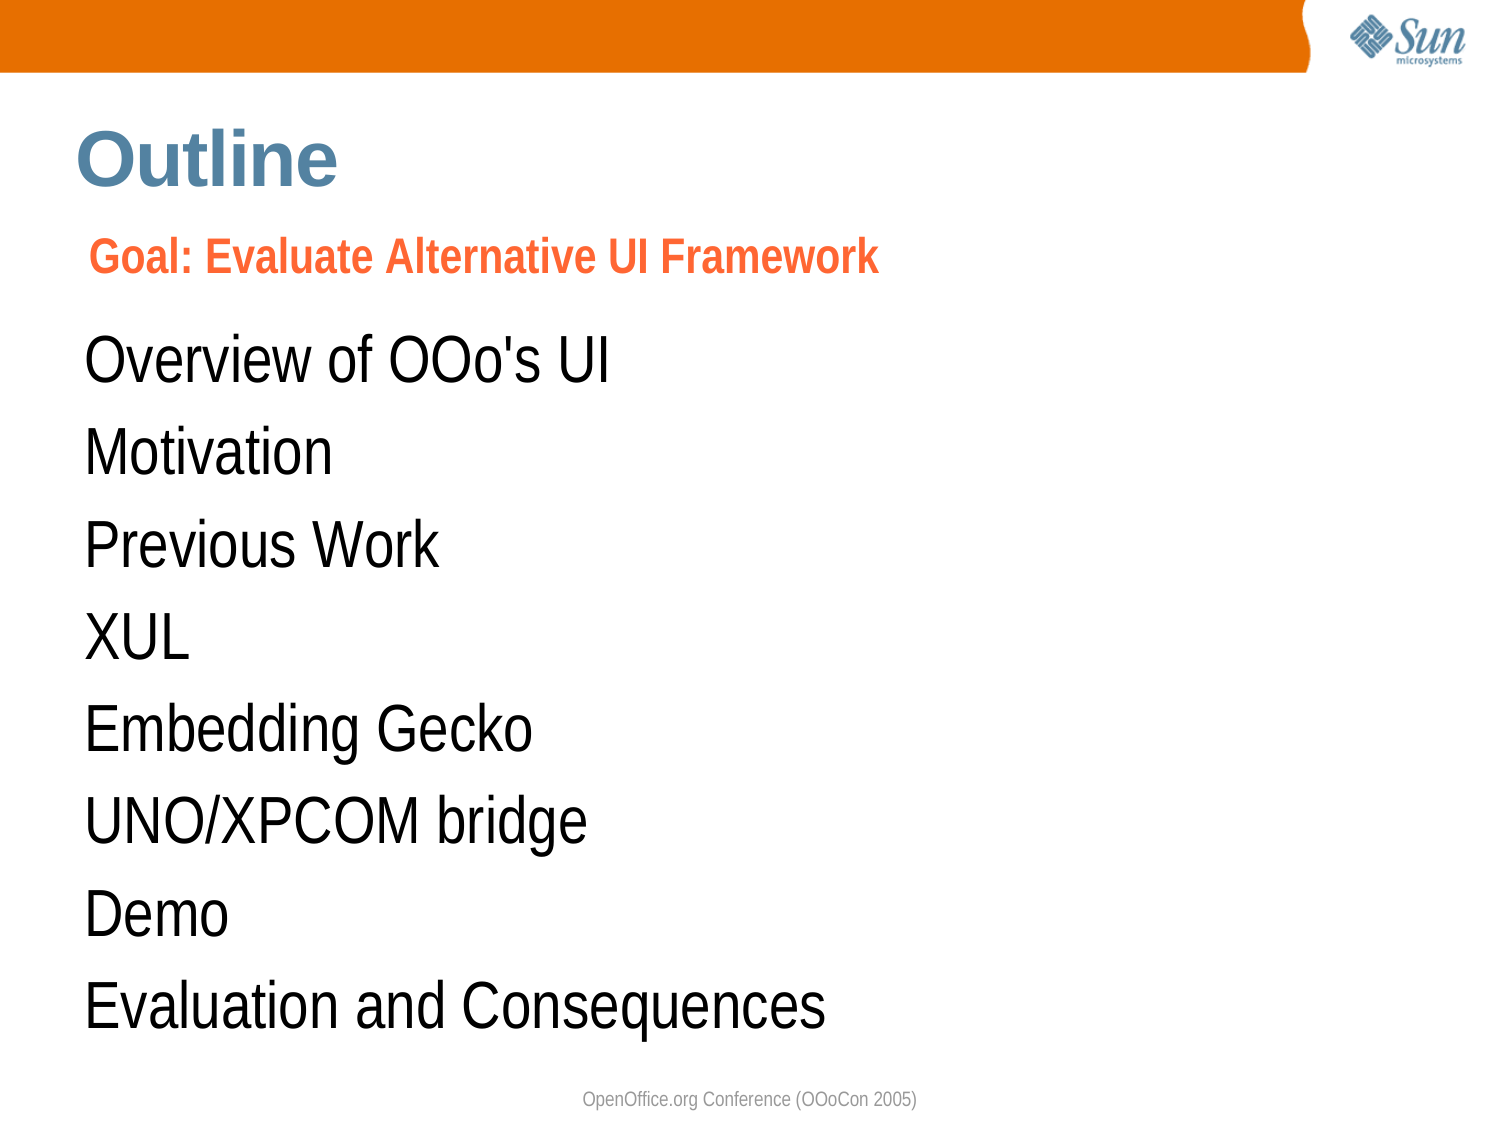

# Outline
Goal: Evaluate Alternative UI Framework
Overview of OOo's UI
Motivation
Previous Work
XUL
Embedding Gecko
UNO/XPCOM bridge
Demo
Evaluation and Consequences